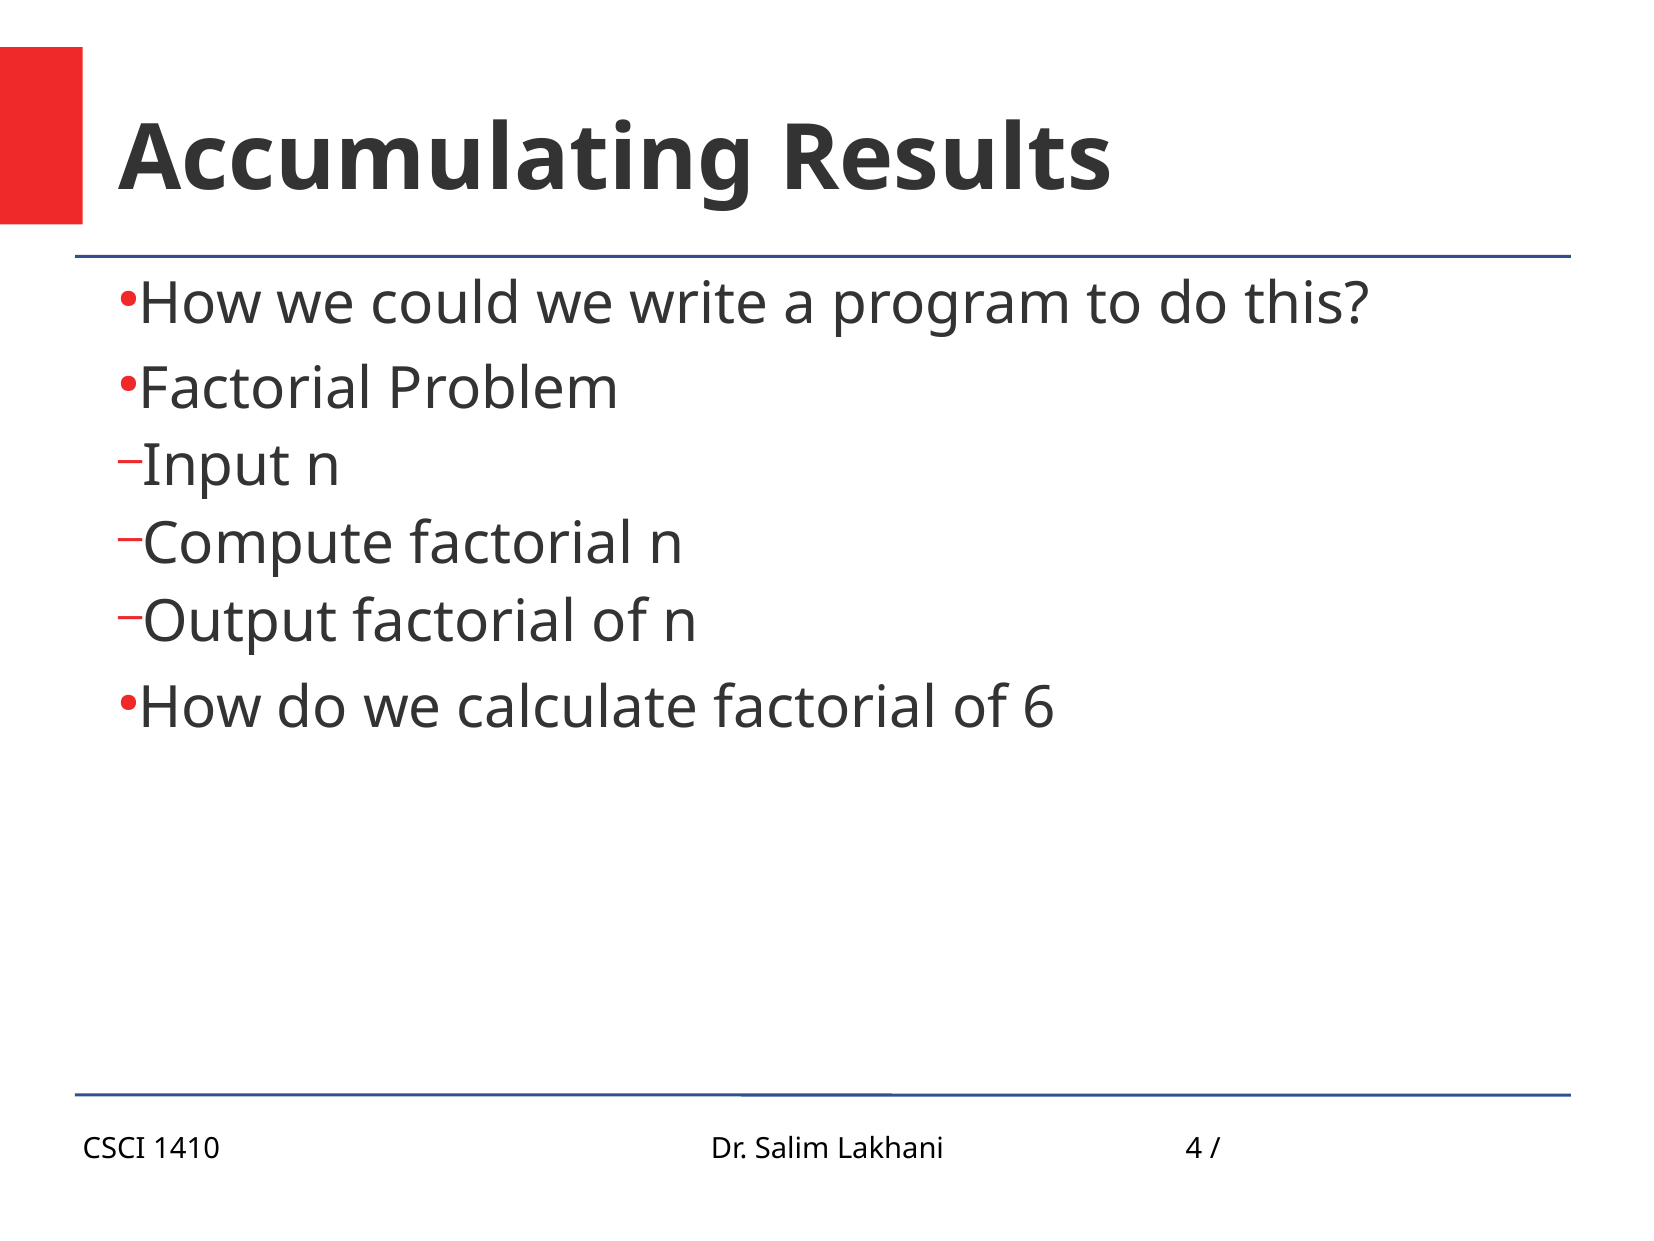

# Accumulating Results
How we could we write a program to do this?
Factorial Problem
Input n
Compute factorial n
Output factorial of n
How do we calculate factorial of 6
CSCI 1410
Dr. Salim Lakhani
3 /